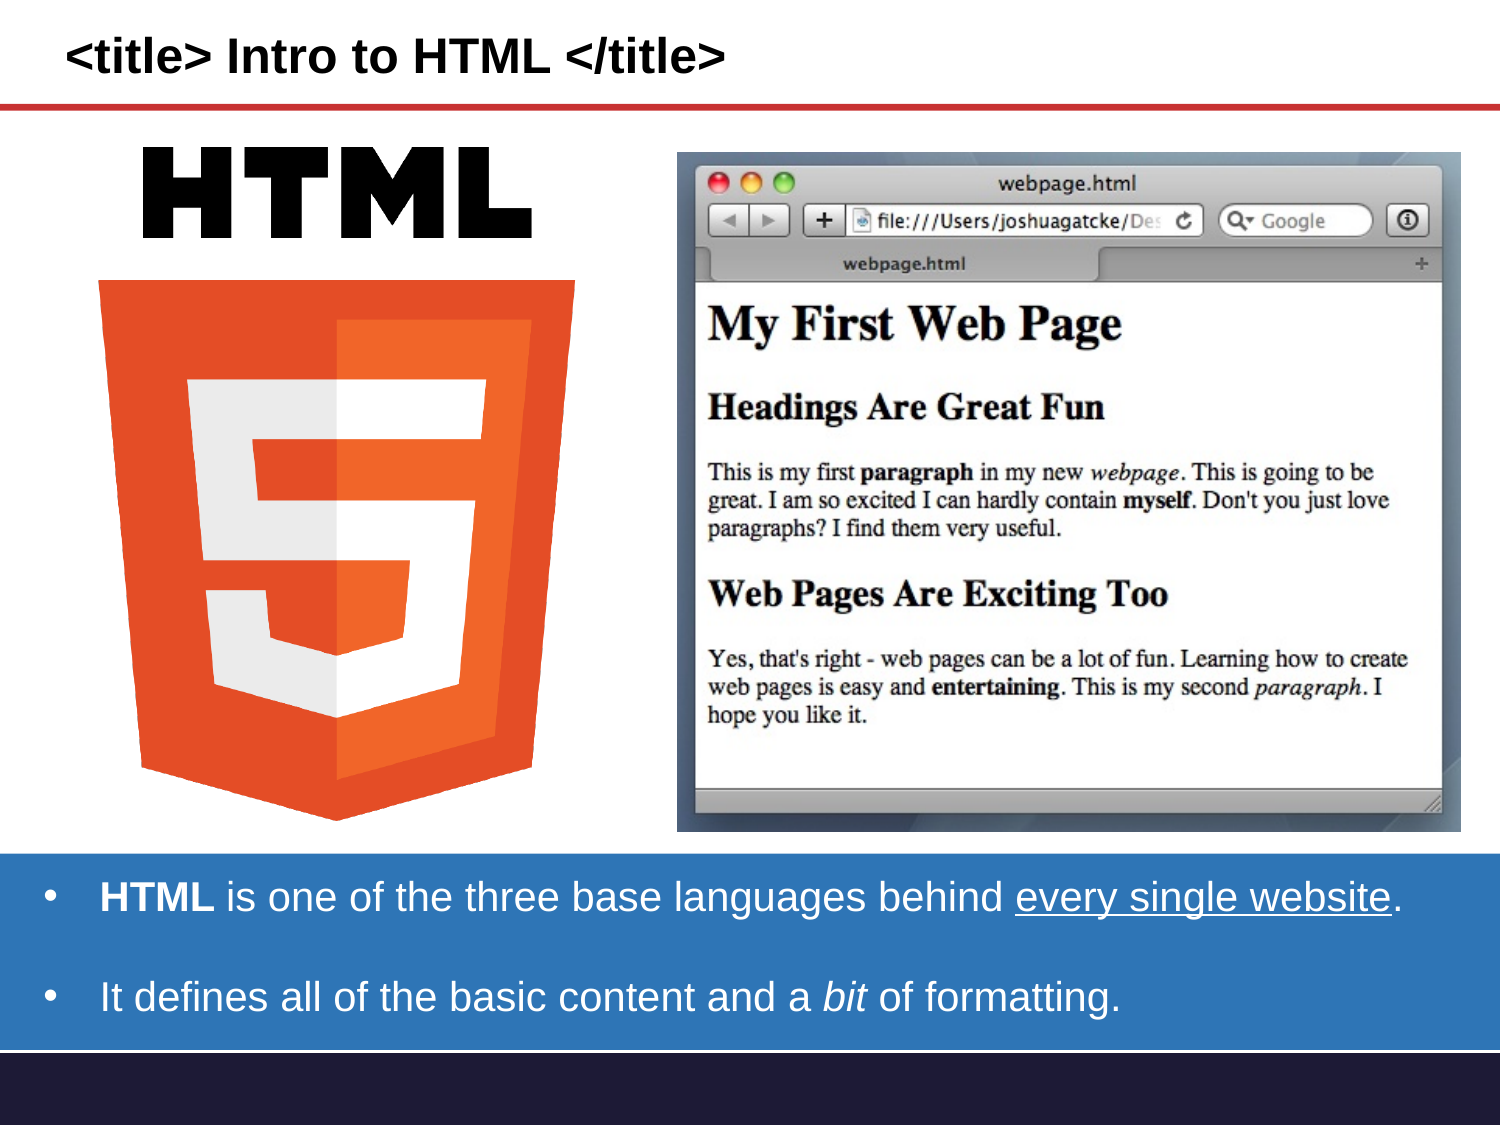

# <title> Intro to HTML </title>
HTML is one of the three base languages behind every single website.
It defines all of the basic content and a bit of formatting.